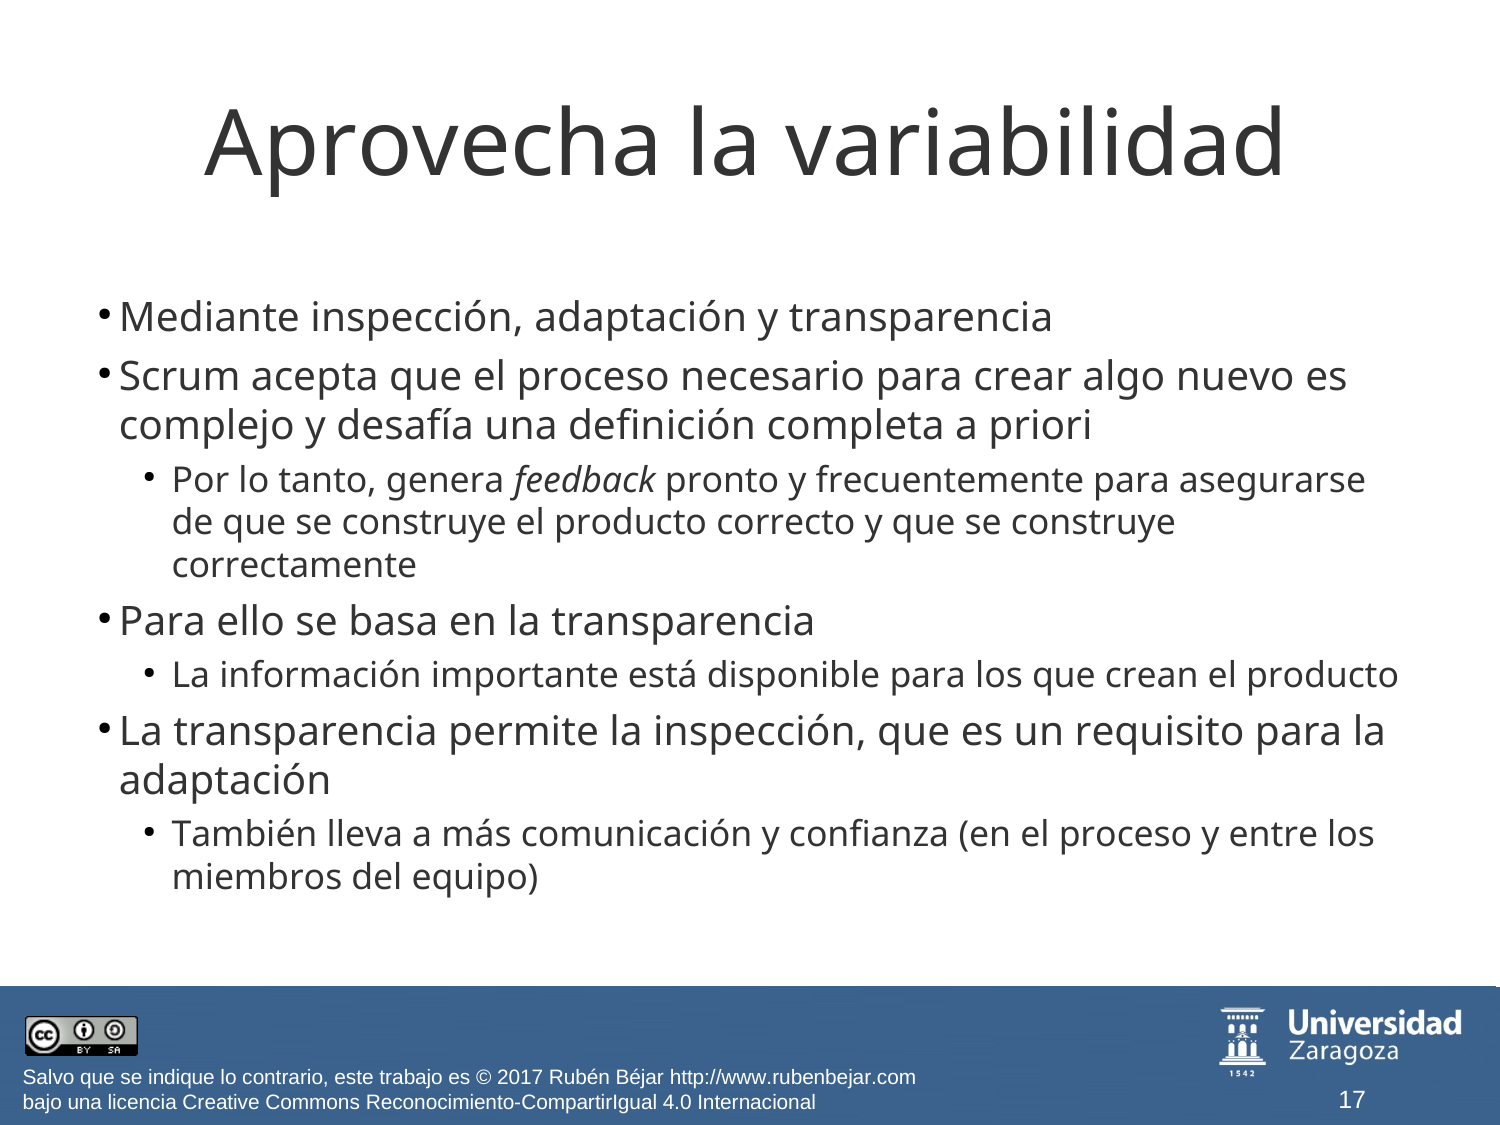

# Aprovecha la variabilidad
Mediante inspección, adaptación y transparencia
Scrum acepta que el proceso necesario para crear algo nuevo es complejo y desafía una definición completa a priori
Por lo tanto, genera feedback pronto y frecuentemente para asegurarse de que se construye el producto correcto y que se construye correctamente
Para ello se basa en la transparencia
La información importante está disponible para los que crean el producto
La transparencia permite la inspección, que es un requisito para la adaptación
También lleva a más comunicación y confianza (en el proceso y entre los miembros del equipo)